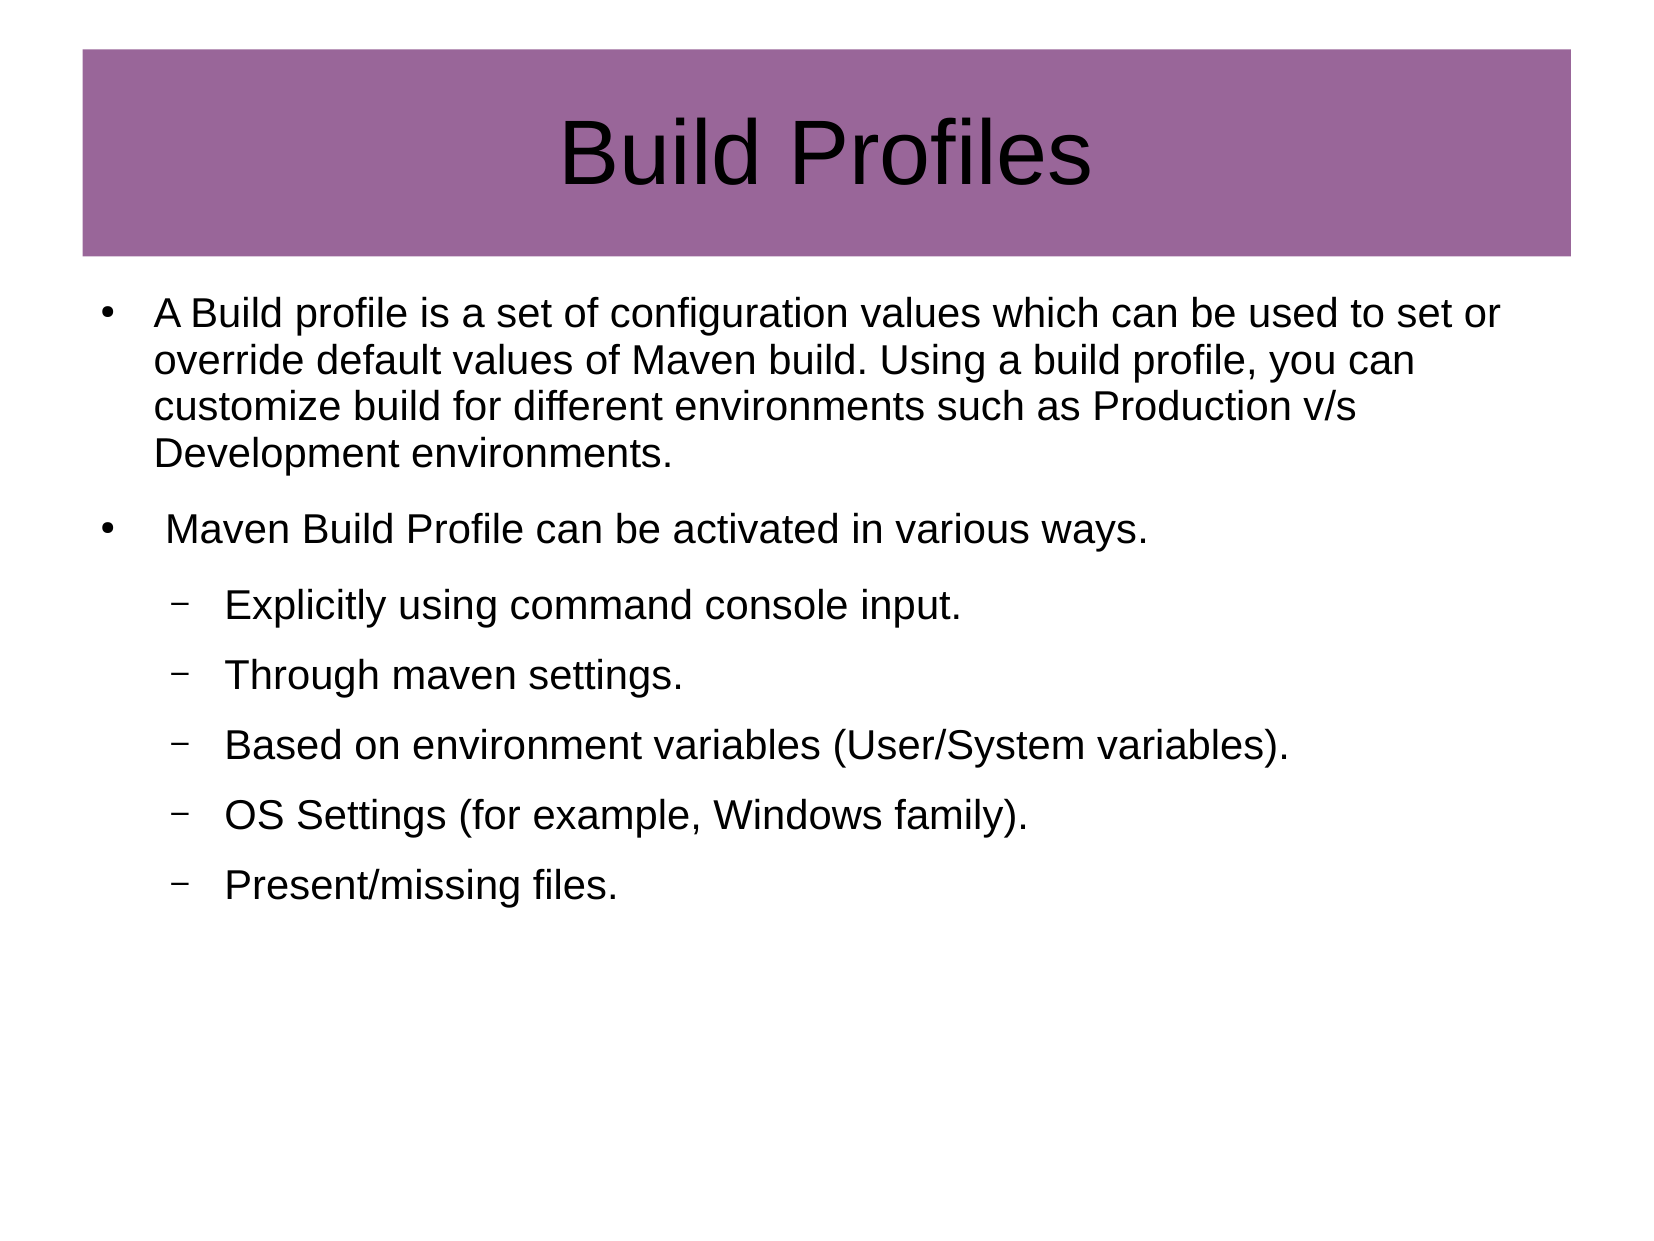

# Build Profiles
A Build profile is a set of configuration values which can be used to set or override default values of Maven build. Using a build profile, you can customize build for different environments such as Production v/s Development environments.
 Maven Build Profile can be activated in various ways.
Explicitly using command console input.
Through maven settings.
Based on environment variables (User/System variables).
OS Settings (for example, Windows family).
Present/missing files.